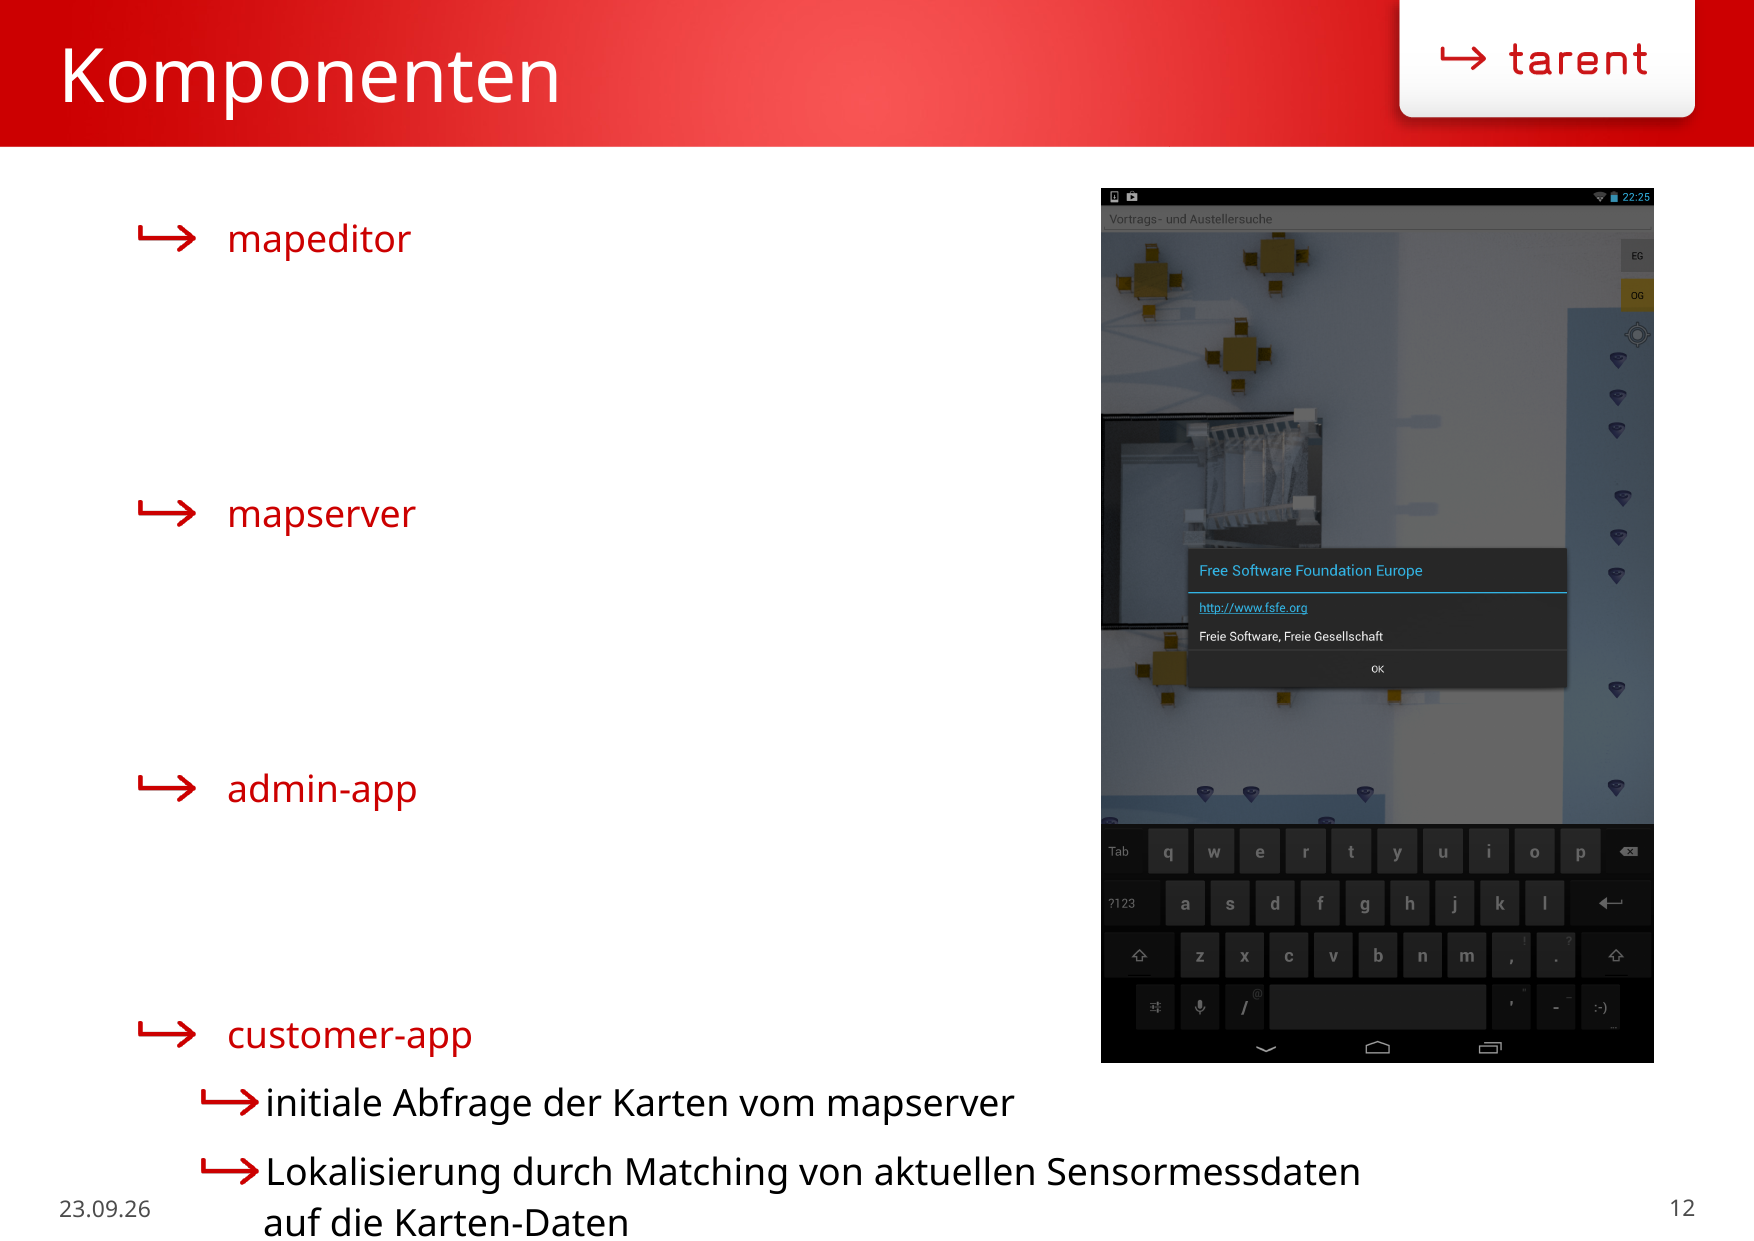

# Komponenten
mapeditor
mapserver
admin-app
customer-app
initiale Abfrage der Karten vom mapserver
Lokalisierung durch Matching von aktuellen Sensormessdaten
auf die Karten-Daten